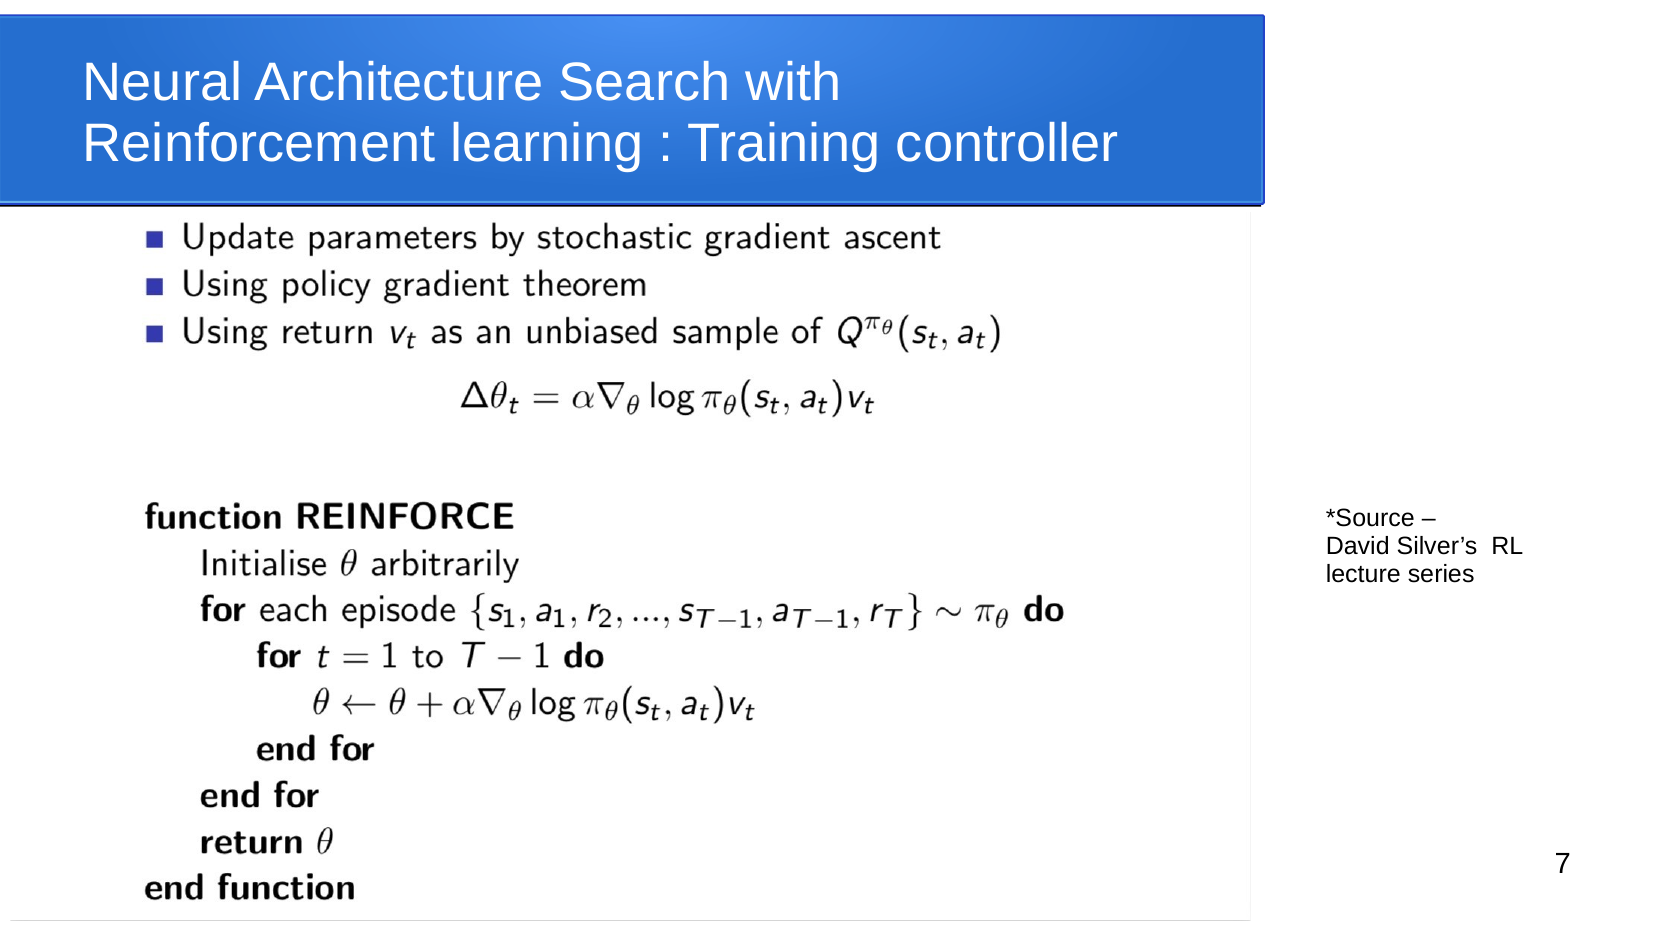

# Neural Architecture Search with Reinforcement learning : Training controller
*Source –
David Silver’s RL
lecture series
7